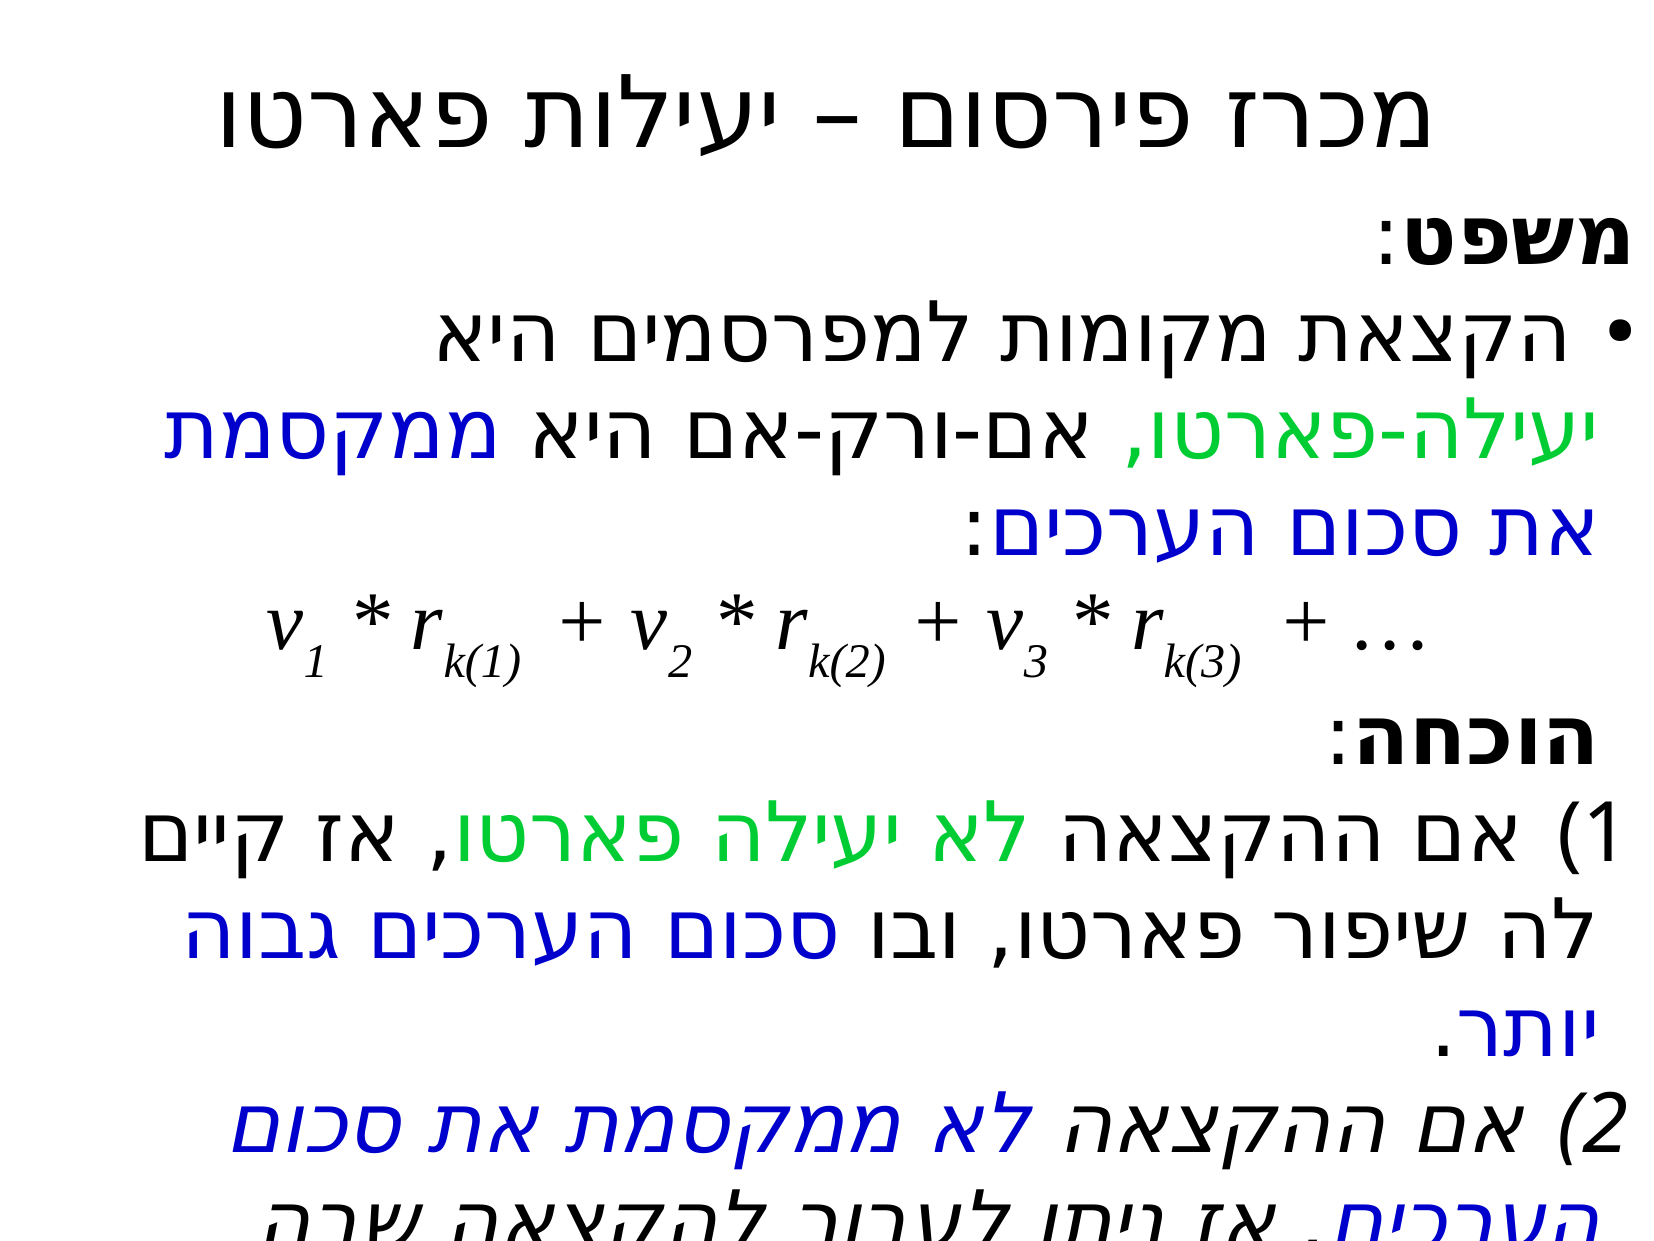

# מכרז פירסום – יעילות פארטו
משפט:
 הקצאת מקומות למפרסמים היא יעילה-פארטו, אם-ורק-אם היא ממקסמת את סכום הערכים:
v1 * rk(1) + v2 * rk(2) + v3 * rk(3) + …
הוכחה:
 אם ההקצאה לא יעילה פארטו, אז קיים לה שיפור פארטו, ובו סכום הערכים גבוה יותר.
 אם ההקצאה לא ממקסמת את סכום הערכים, אז ניתן לעבור להקצאה שבה סכום הערכים גבוה יותר ולהעביר כספים בין המשתתפים, ומתקבל שיפור פארטו.